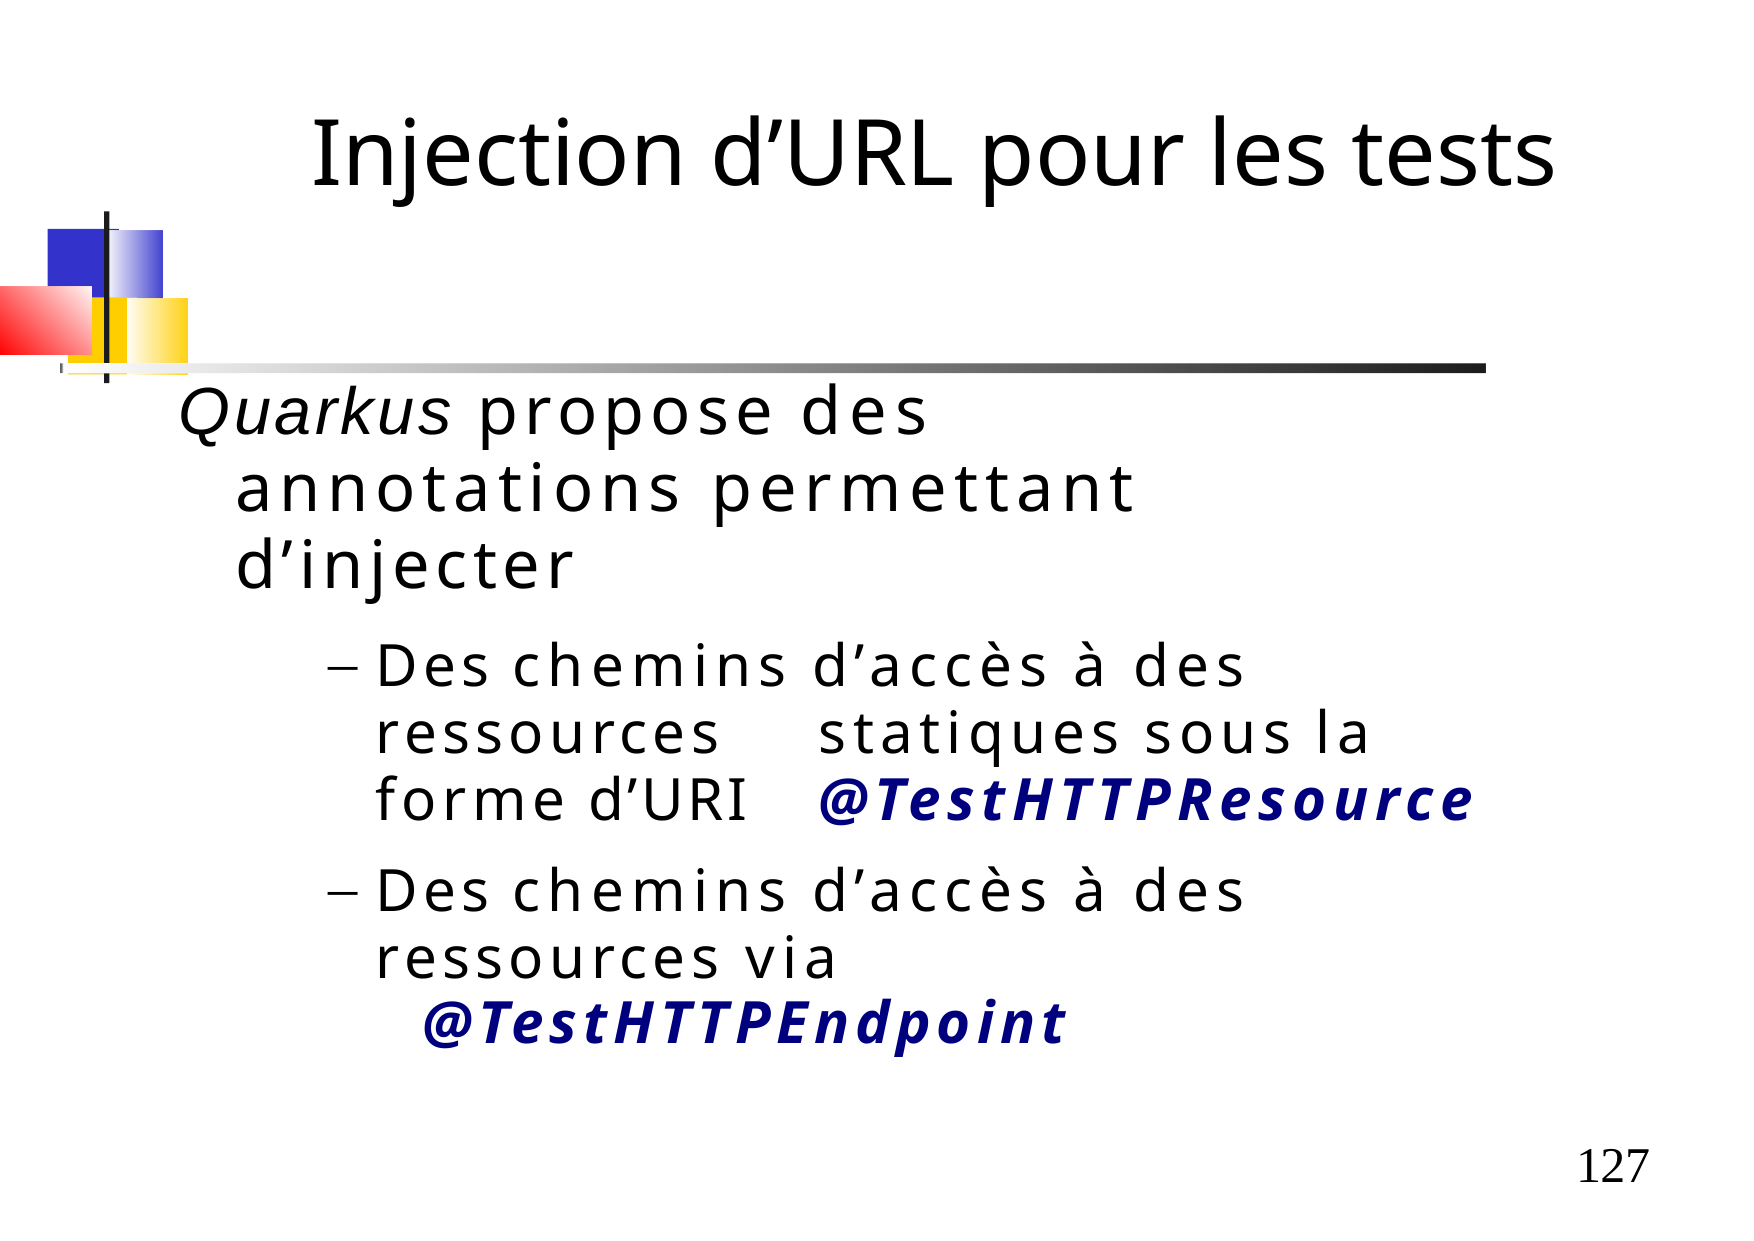

# Injection d’URL pour les tests
Quarkus propose des annotations permettant d’injecter
Des chemins d’accès à des ressources 	statiques sous la forme d’URI 	@TestHTTPResource
Des chemins d’accès à des ressources via
@TestHTTPEndpoint
127